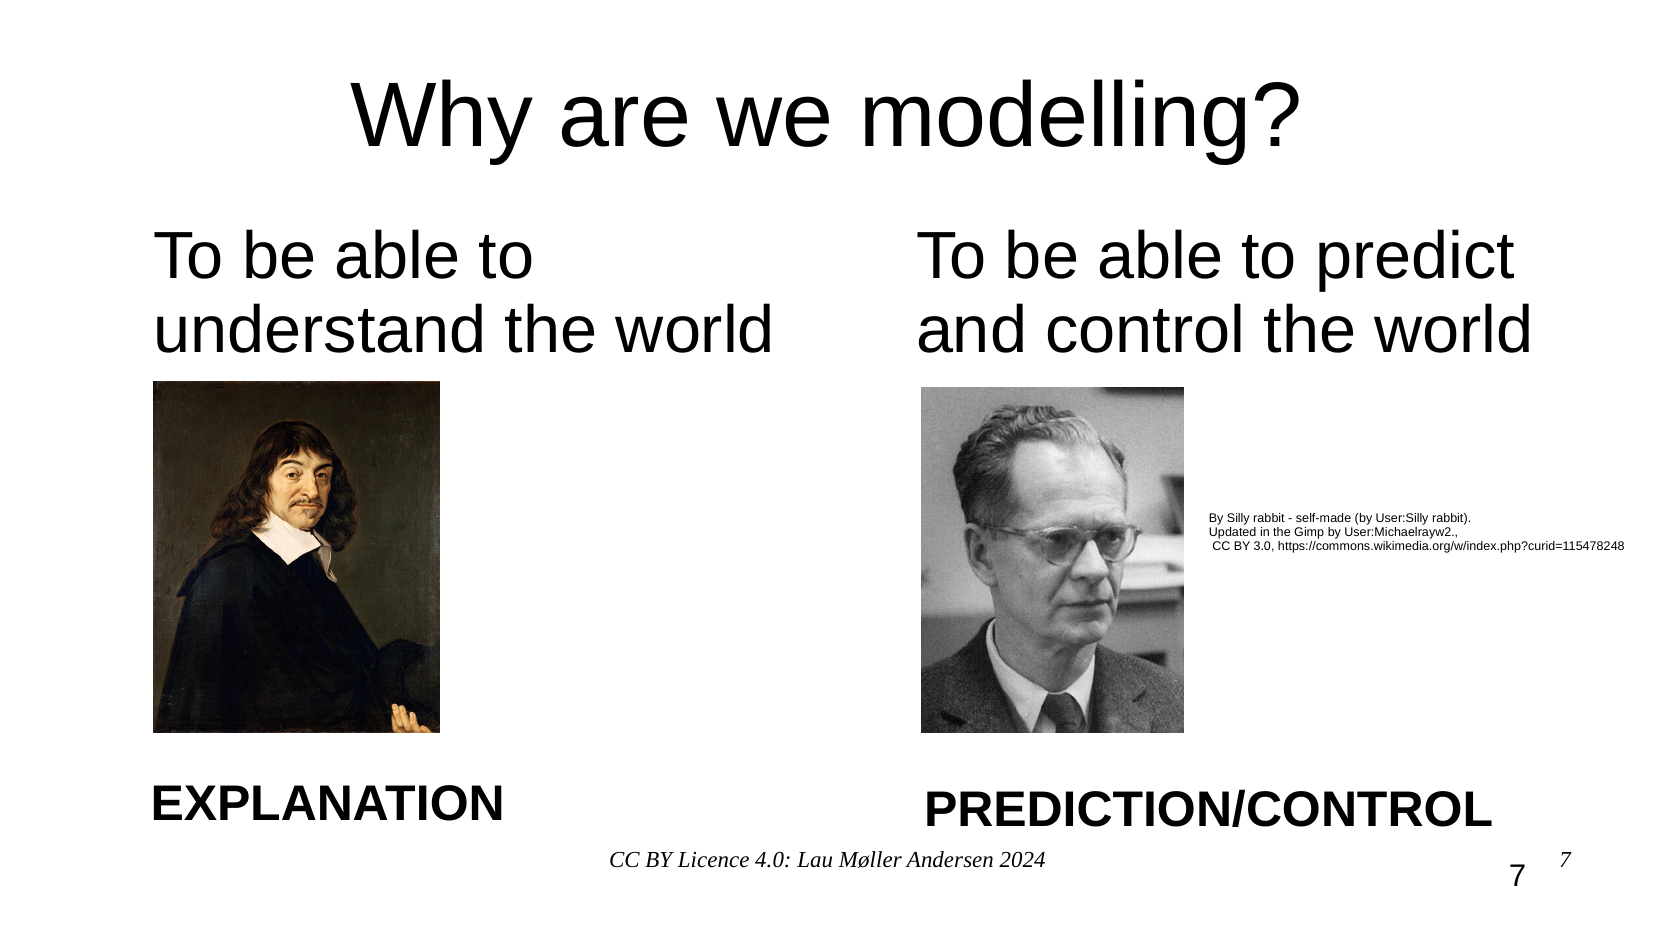

# Why are we modelling?
To be able to understand the world
To be able to predict and control the world
By Silly rabbit - self-made (by User:Silly rabbit).
Updated in the Gimp by User:Michaelrayw2.,
 CC BY 3.0, https://commons.wikimedia.org/w/index.php?curid=115478248
EXPLANATION
PREDICTION/CONTROL
CC BY Licence 4.0: Lau Møller Andersen 2024
7